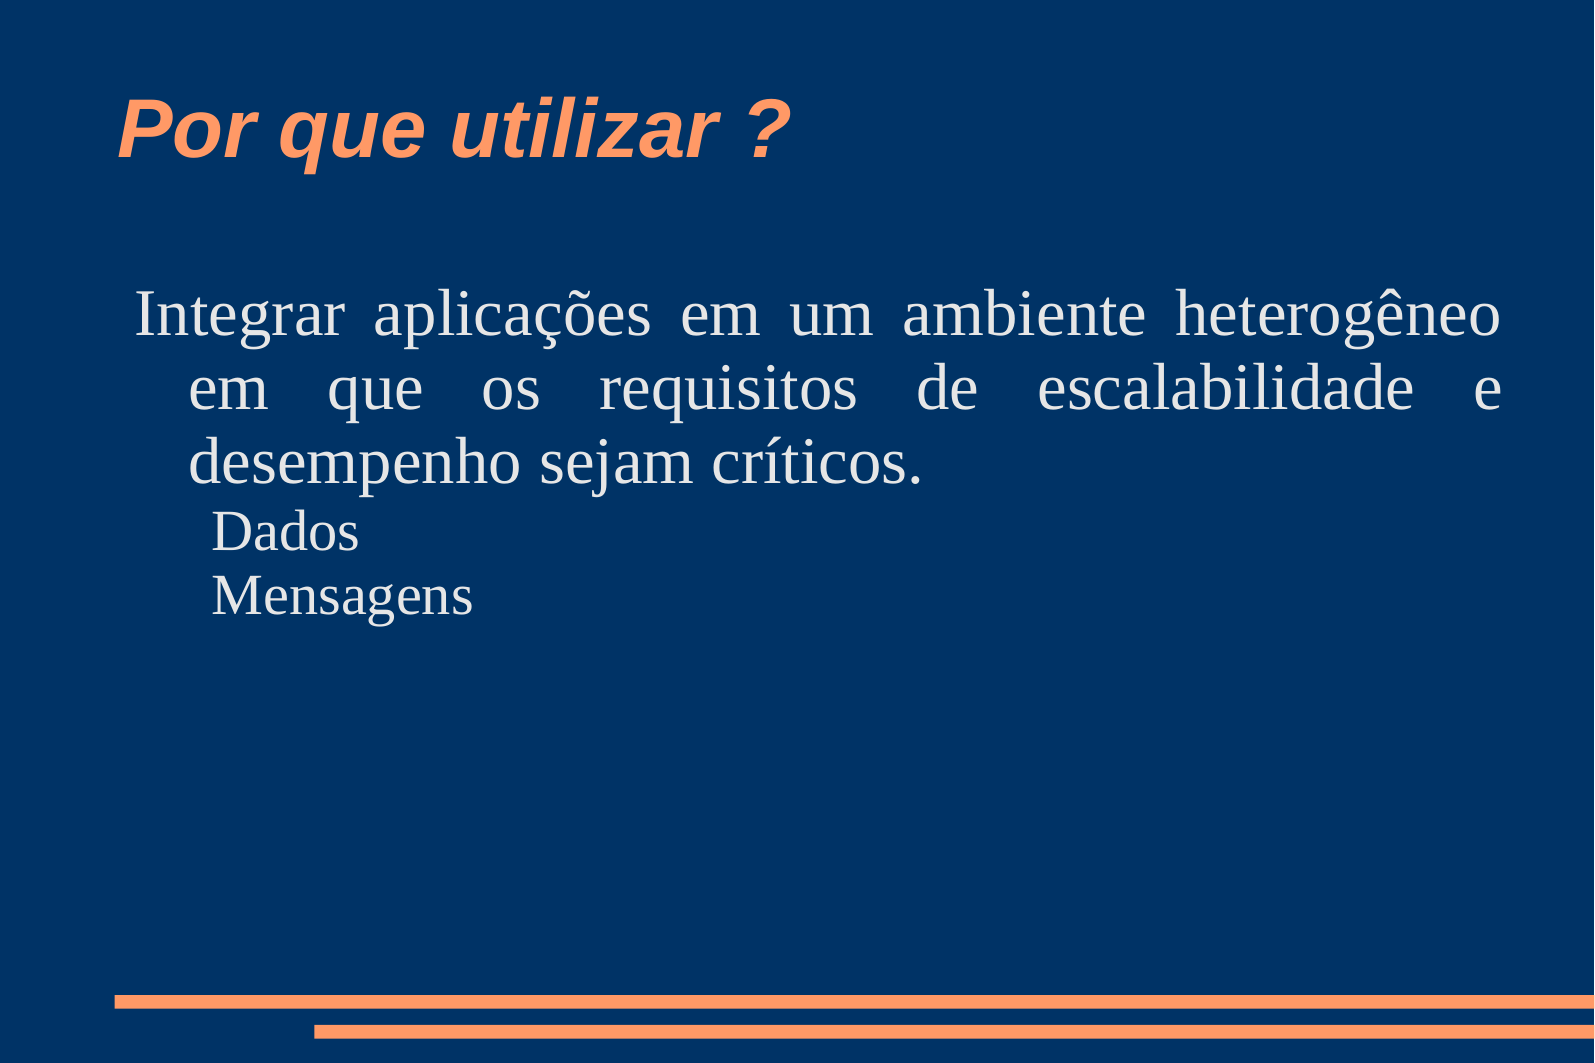

# Por que utilizar ?
Integrar aplicações em um ambiente heterogêneo em que os requisitos de escalabilidade e desempenho sejam críticos.
Dados
Mensagens